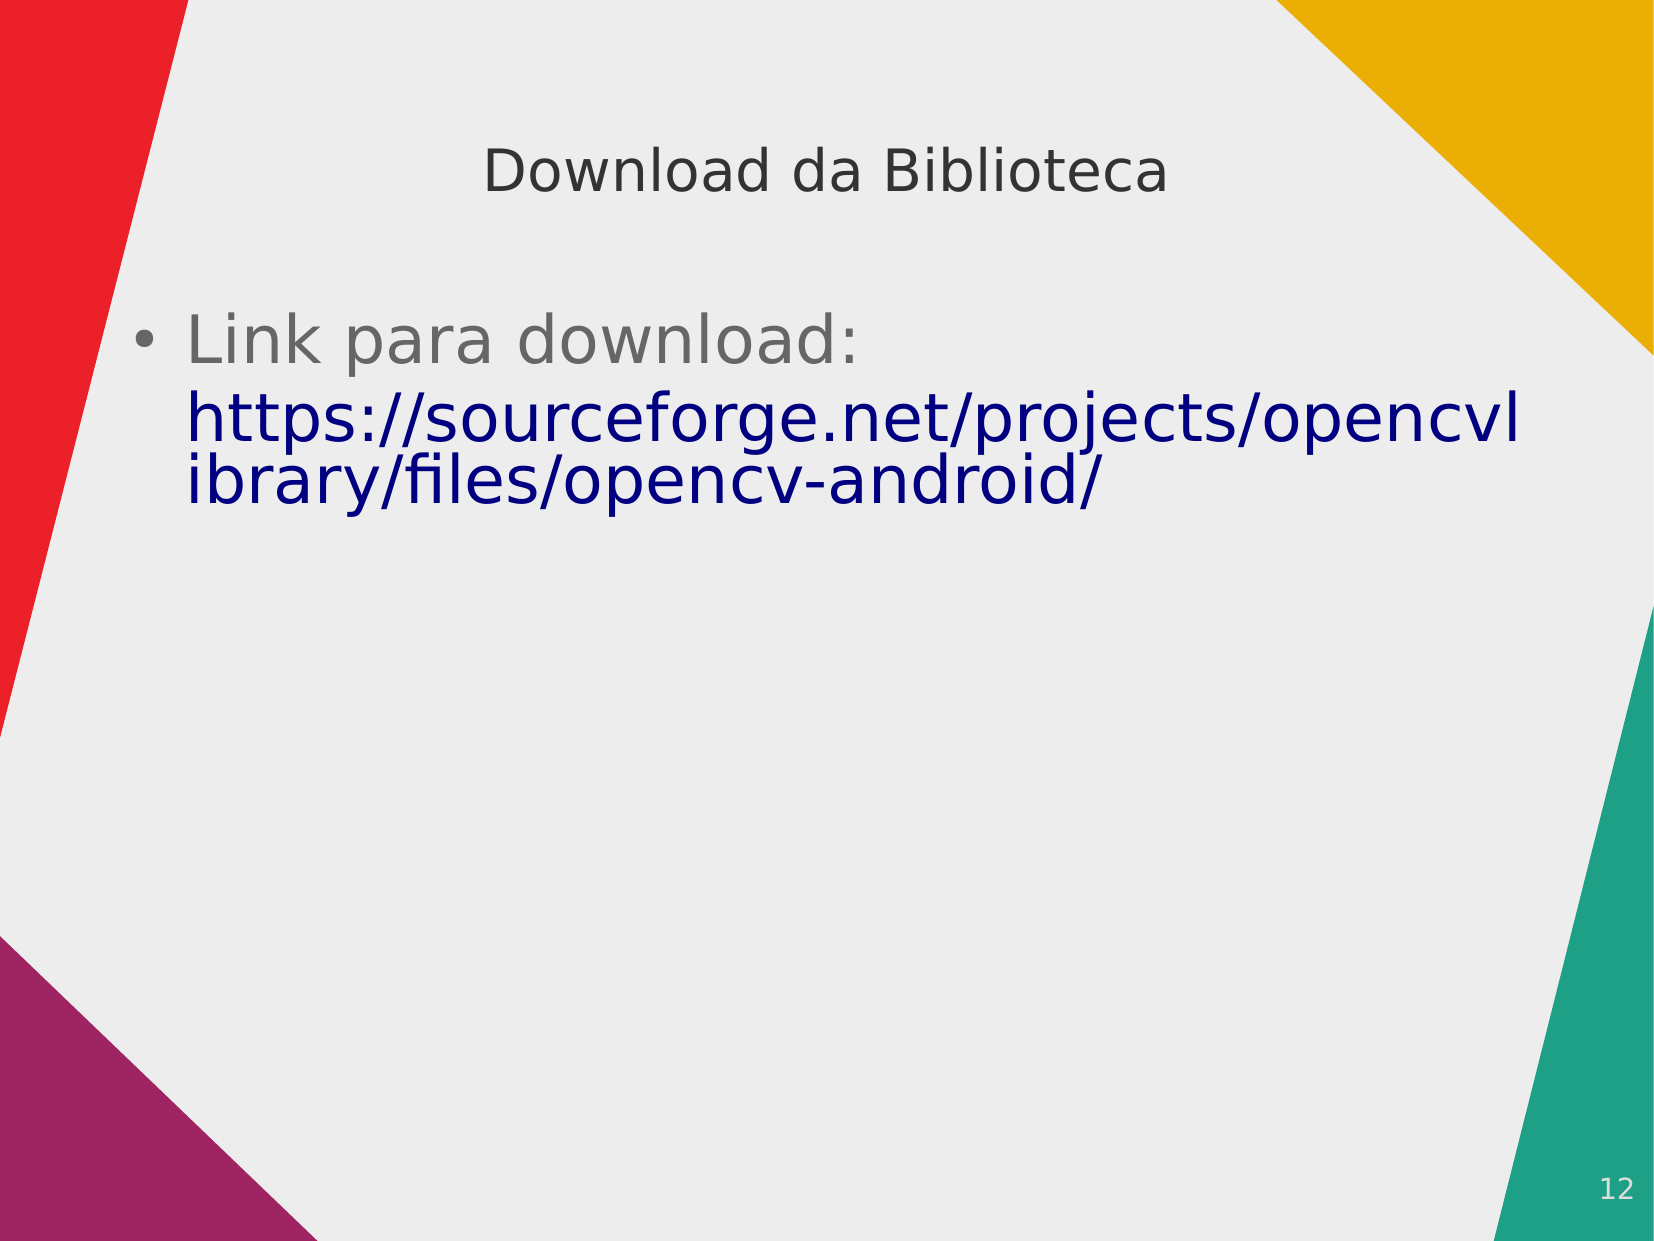

# Download da Biblioteca
Link para download:https://sourceforge.net/projects/opencvlibrary/files/opencv-android/
12